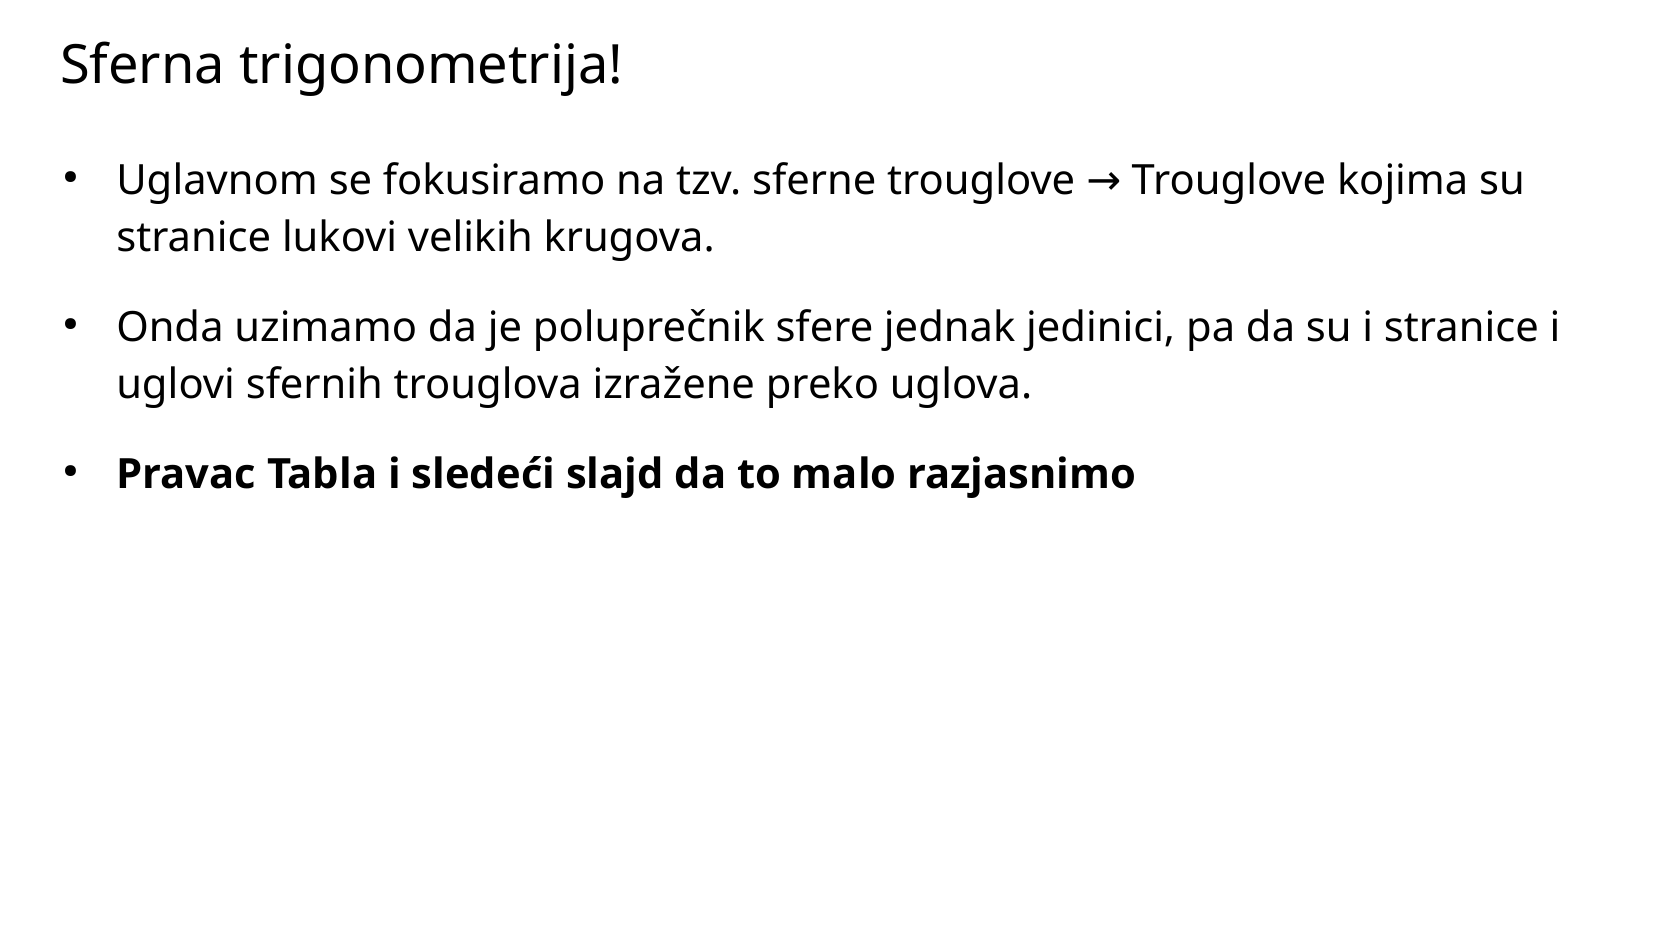

# Sferna trigonometrija!
Uglavnom se fokusiramo na tzv. sferne trouglove → Trouglove kojima su stranice lukovi velikih krugova.
Onda uzimamo da je poluprečnik sfere jednak jedinici, pa da su i stranice i uglovi sfernih trouglova izražene preko uglova.
Pravac Tabla i sledeći slajd da to malo razjasnimo